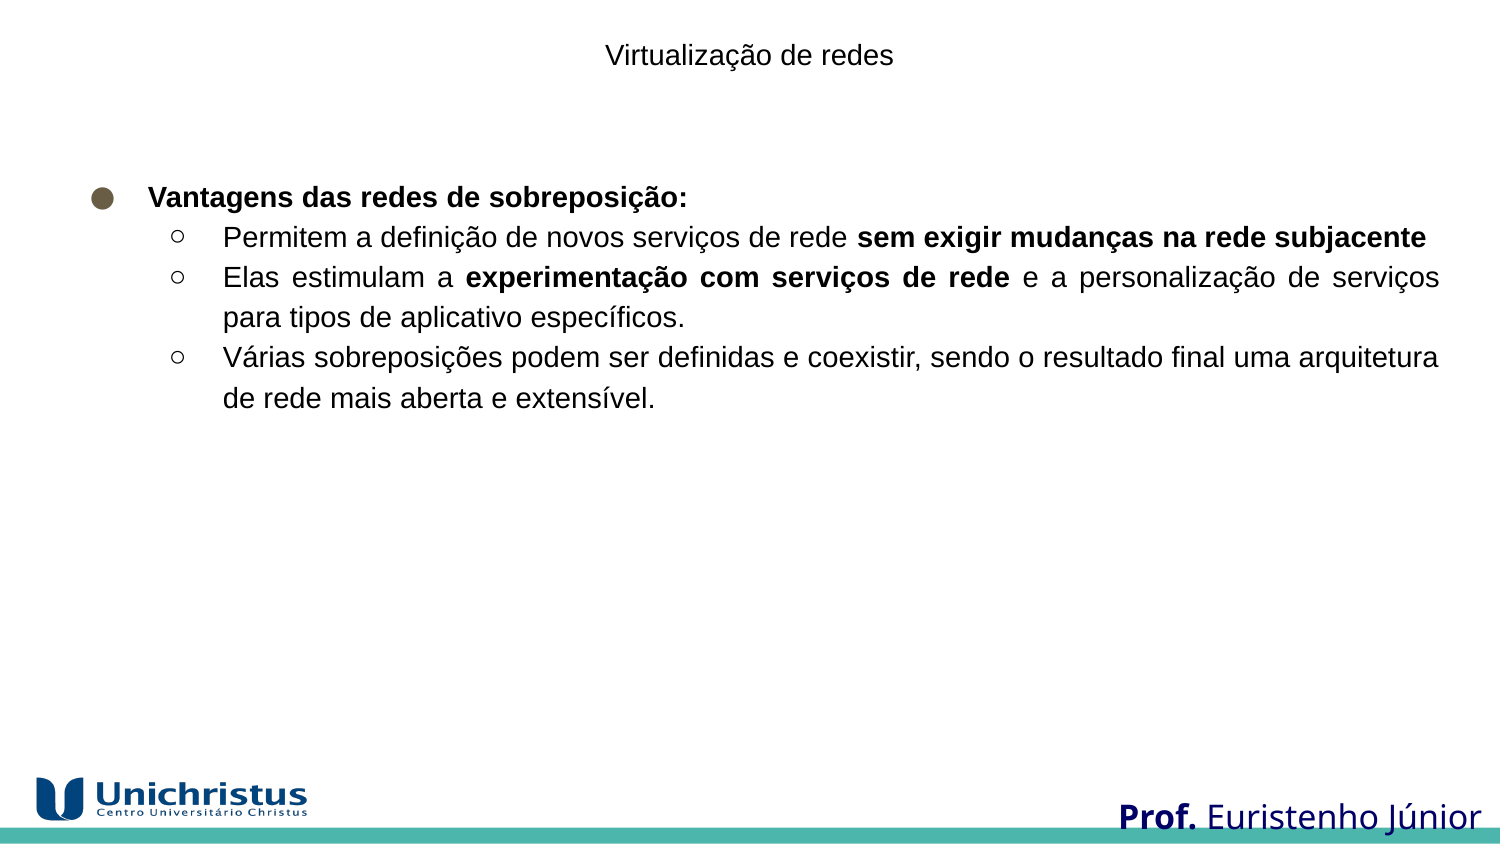

# Virtualização de redes
Vantagens das redes de sobreposição:
Permitem a definição de novos serviços de rede sem exigir mudanças na rede subjacente
Elas estimulam a experimentação com serviços de rede e a personalização de serviços para tipos de aplicativo específicos.
Várias sobreposições podem ser definidas e coexistir, sendo o resultado final uma arquitetura de rede mais aberta e extensível.